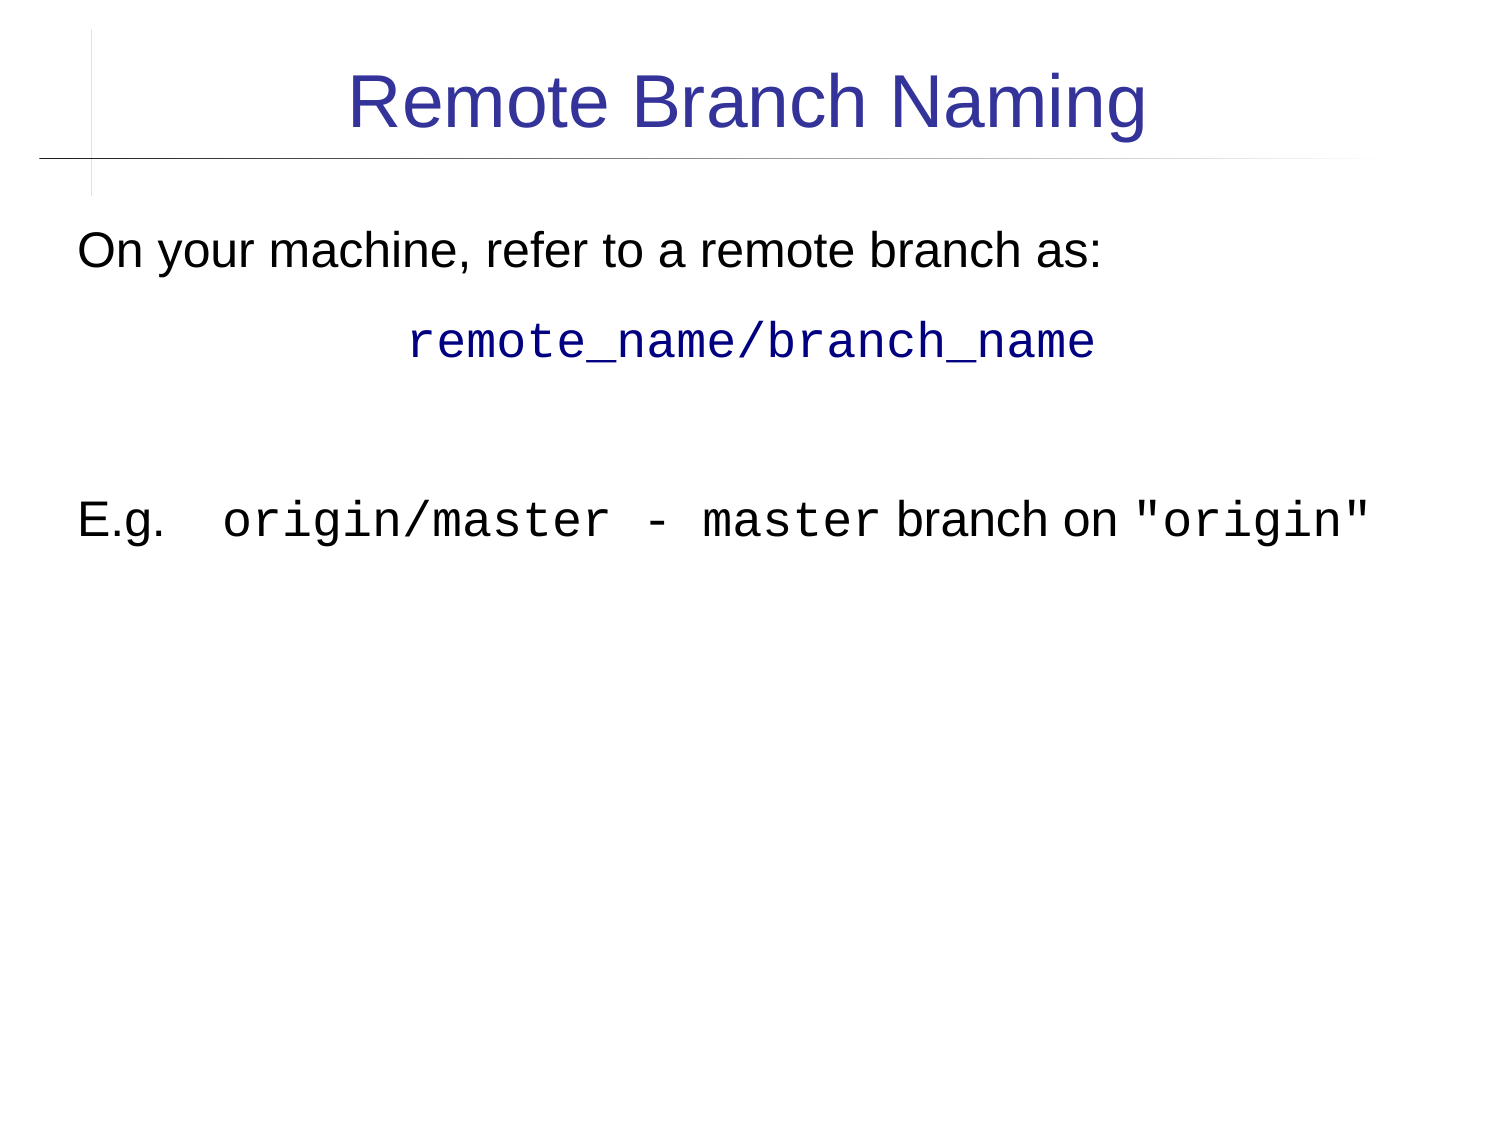

# Remote Branch Naming
On your machine, refer to a remote branch as:
remote_name/branch_name
E.g. origin/master - master branch on "origin"